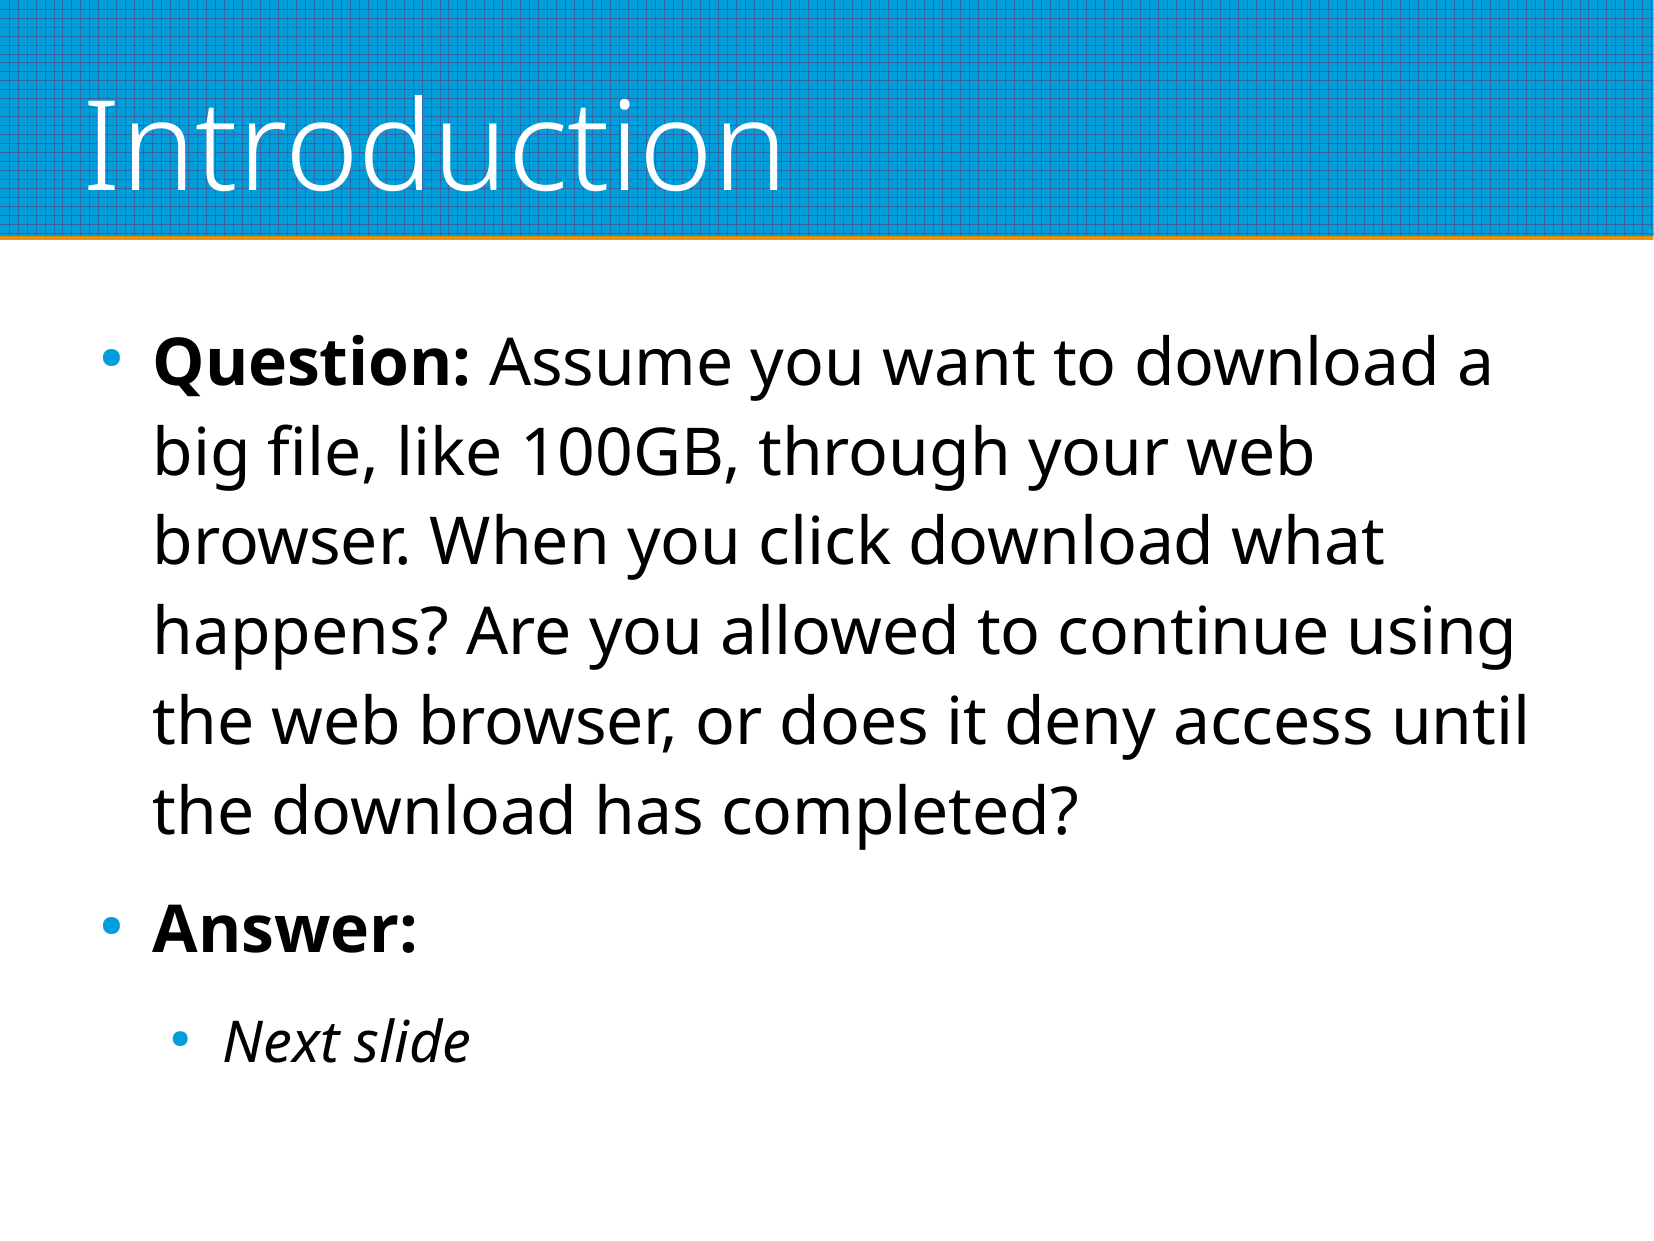

# Introduction
Question: Assume you want to download a big file, like 100GB, through your web browser. When you click download what happens? Are you allowed to continue using the web browser, or does it deny access until the download has completed?
Answer:
Next slide